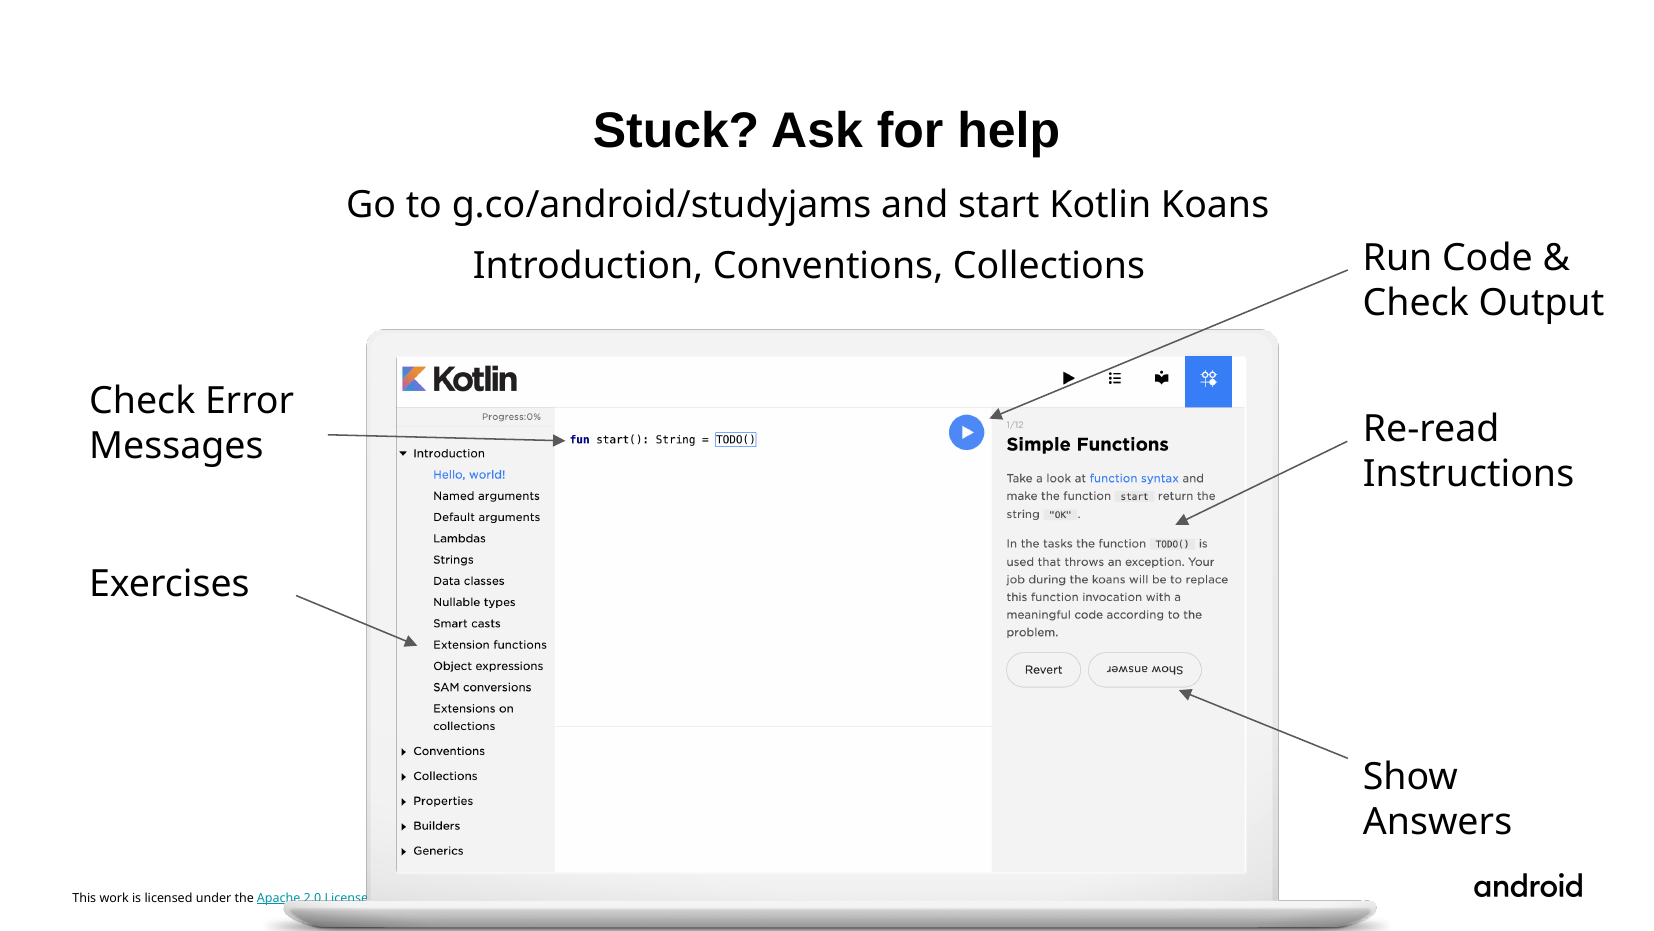

# Stuck? Ask for help
Go to g.co/android/studyjams and start Kotlin Koans
Run Code & Check Output
 Introduction, Conventions, Collections
Check Error
Messages
Re-read Instructions
Exercises
Show Answers